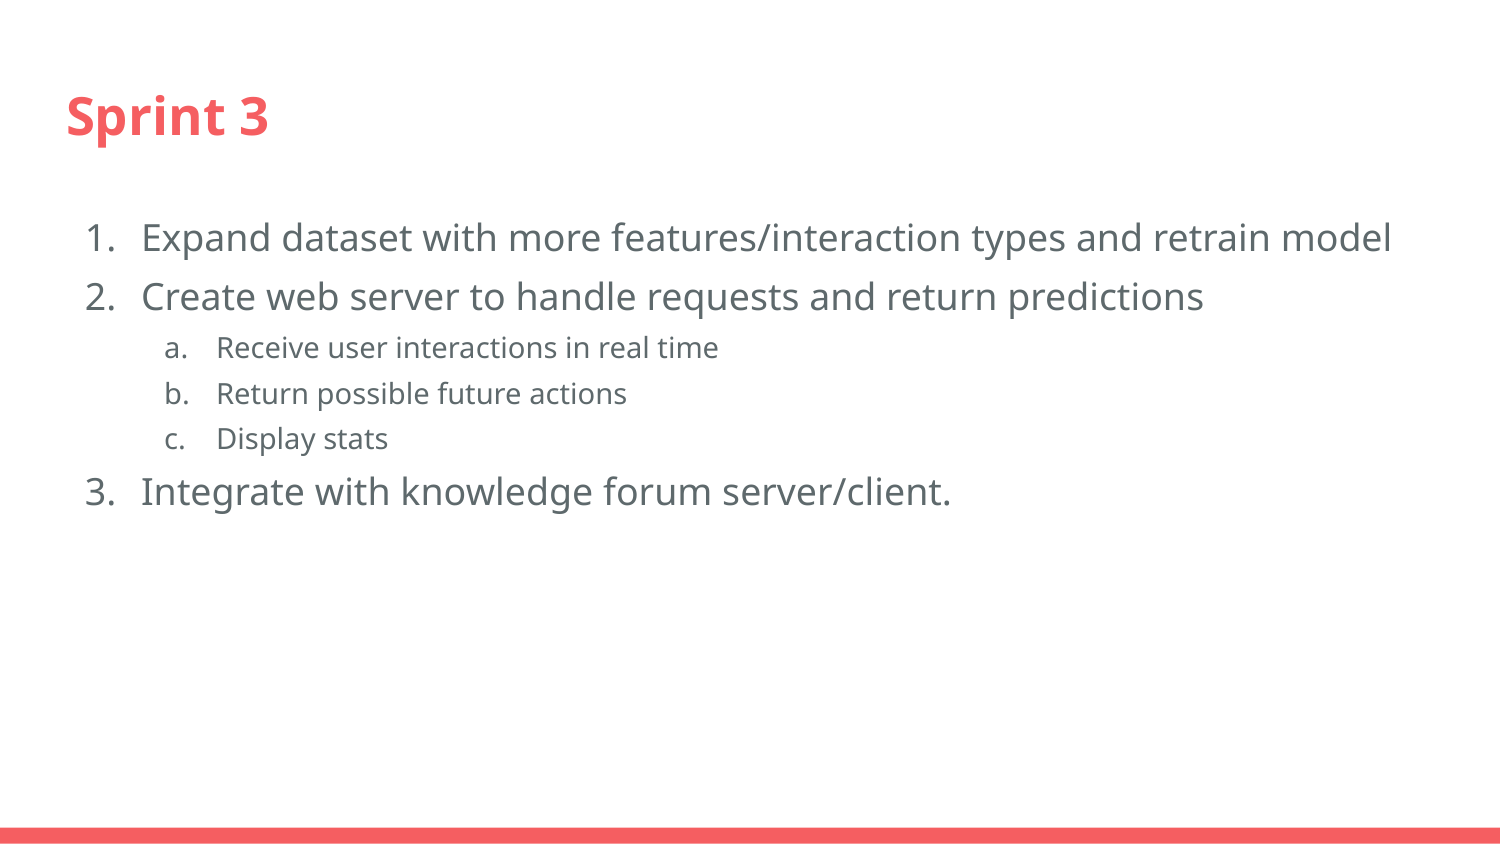

# Sprint 3
Expand dataset with more features/interaction types and retrain model
Create web server to handle requests and return predictions
Receive user interactions in real time
Return possible future actions
Display stats
Integrate with knowledge forum server/client.